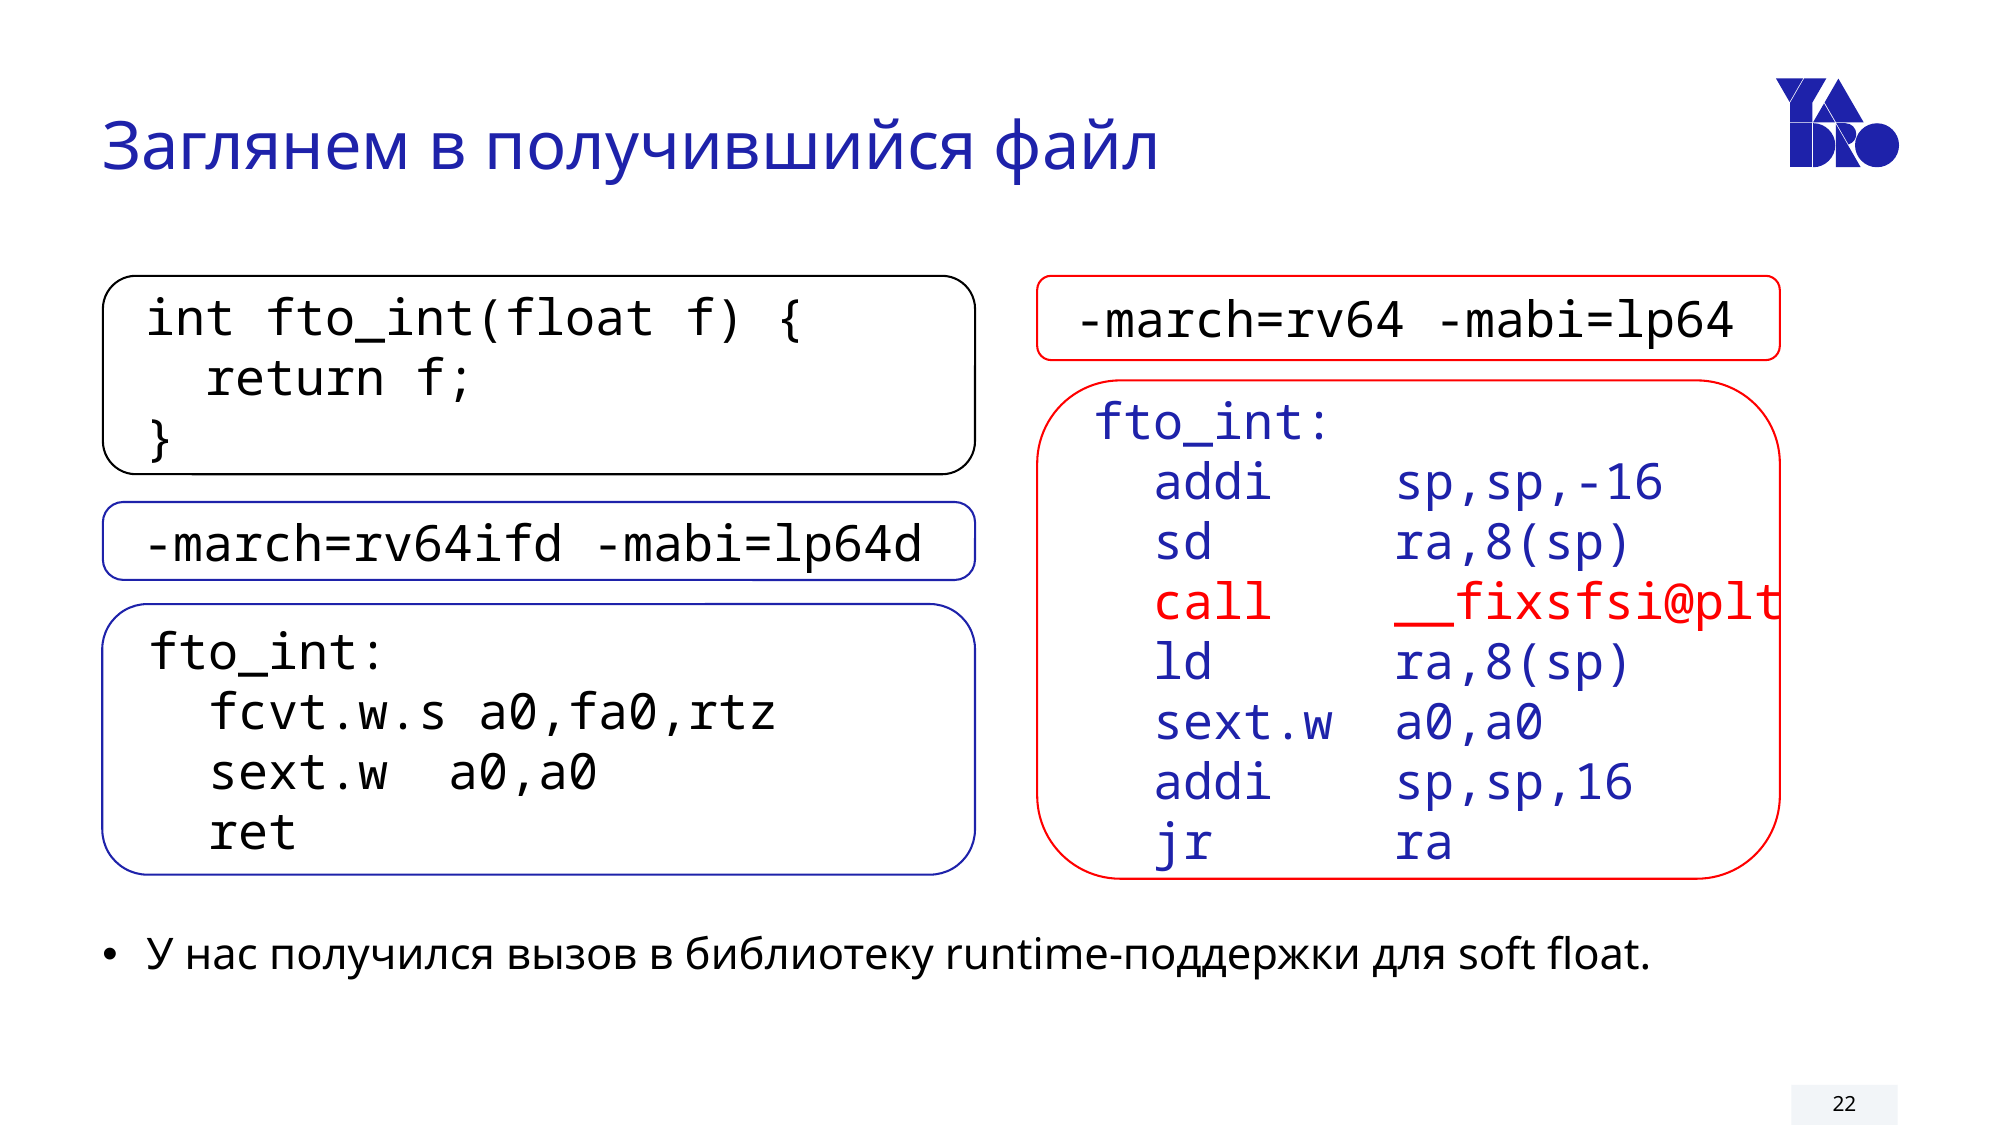

# Заглянем в получившийся файл
int fto_int(float f) {
 return f;
}
-march=rv64 -mabi=lp64
fto_int:
 addi sp,sp,-16
 sd ra,8(sp)
 call __fixsfsi@plt
 ld ra,8(sp)
 sext.w a0,a0
 addi sp,sp,16
 jr ra
-march=rv64ifd -mabi=lp64d
fto_int:
 fcvt.w.s a0,fa0,rtz
 sext.w a0,a0
 ret
 У нас получился вызов в библиотеку runtime-поддержки для soft float.